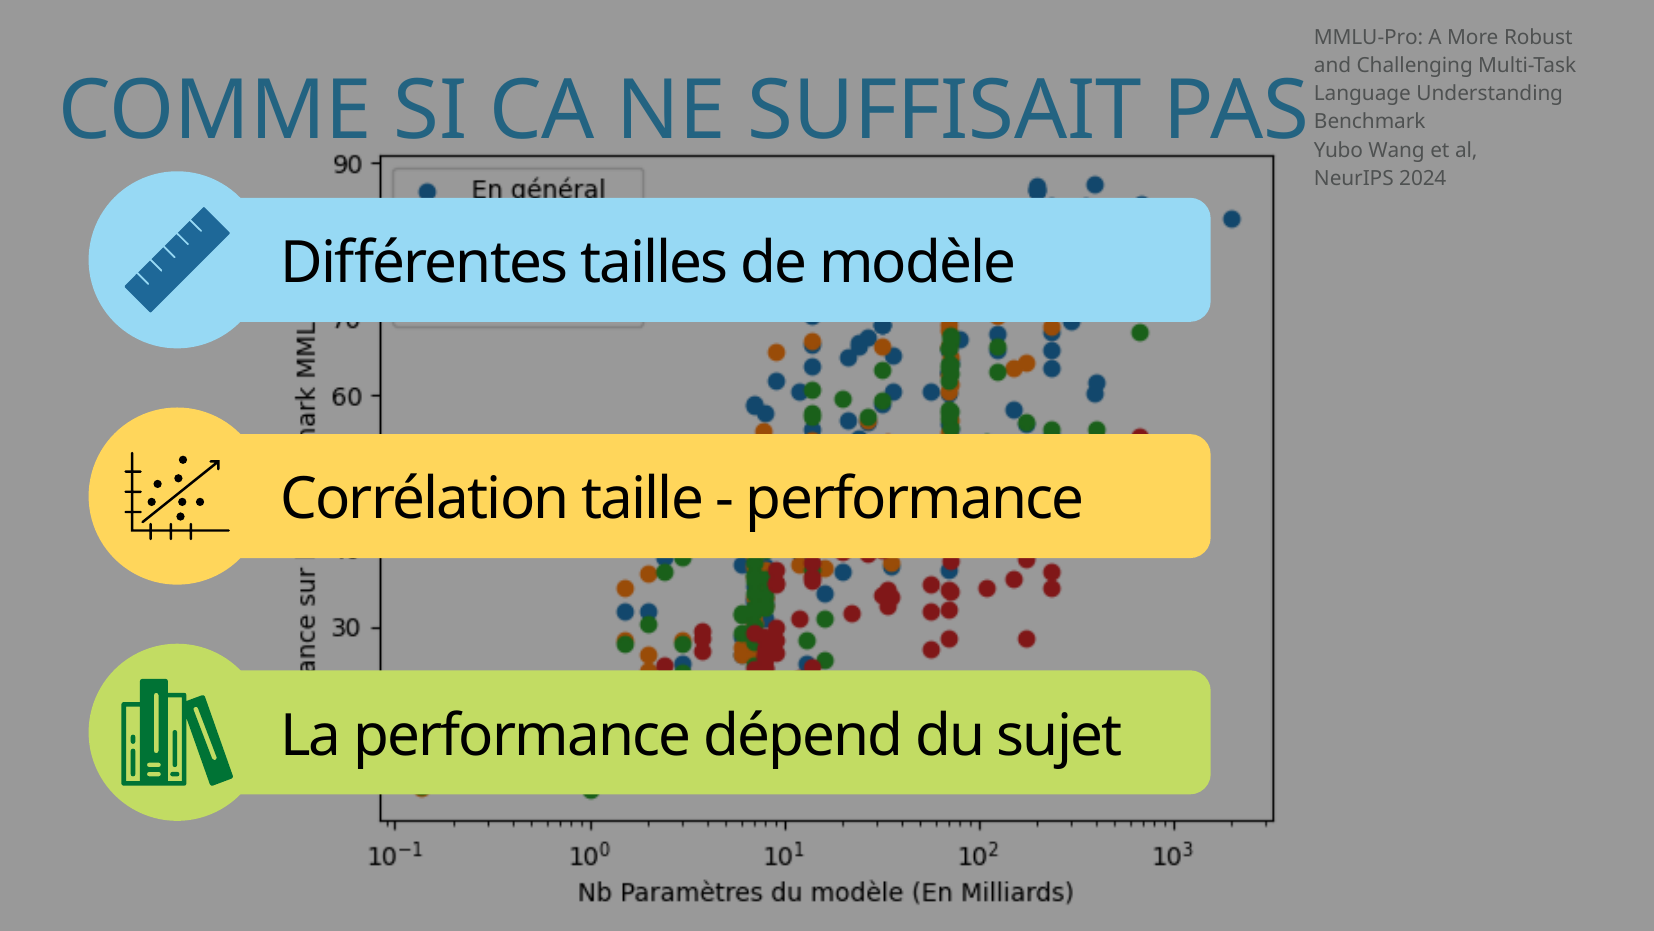

MMLU-Pro: A More Robust and Challenging Multi-Task Language Understanding Benchmark
Yubo Wang et al,
NeurIPS 2024
# Comme si ca ne suffisait pas
Différentes tailles de modèle
Corrélation taille - performance
La performance dépend du sujet